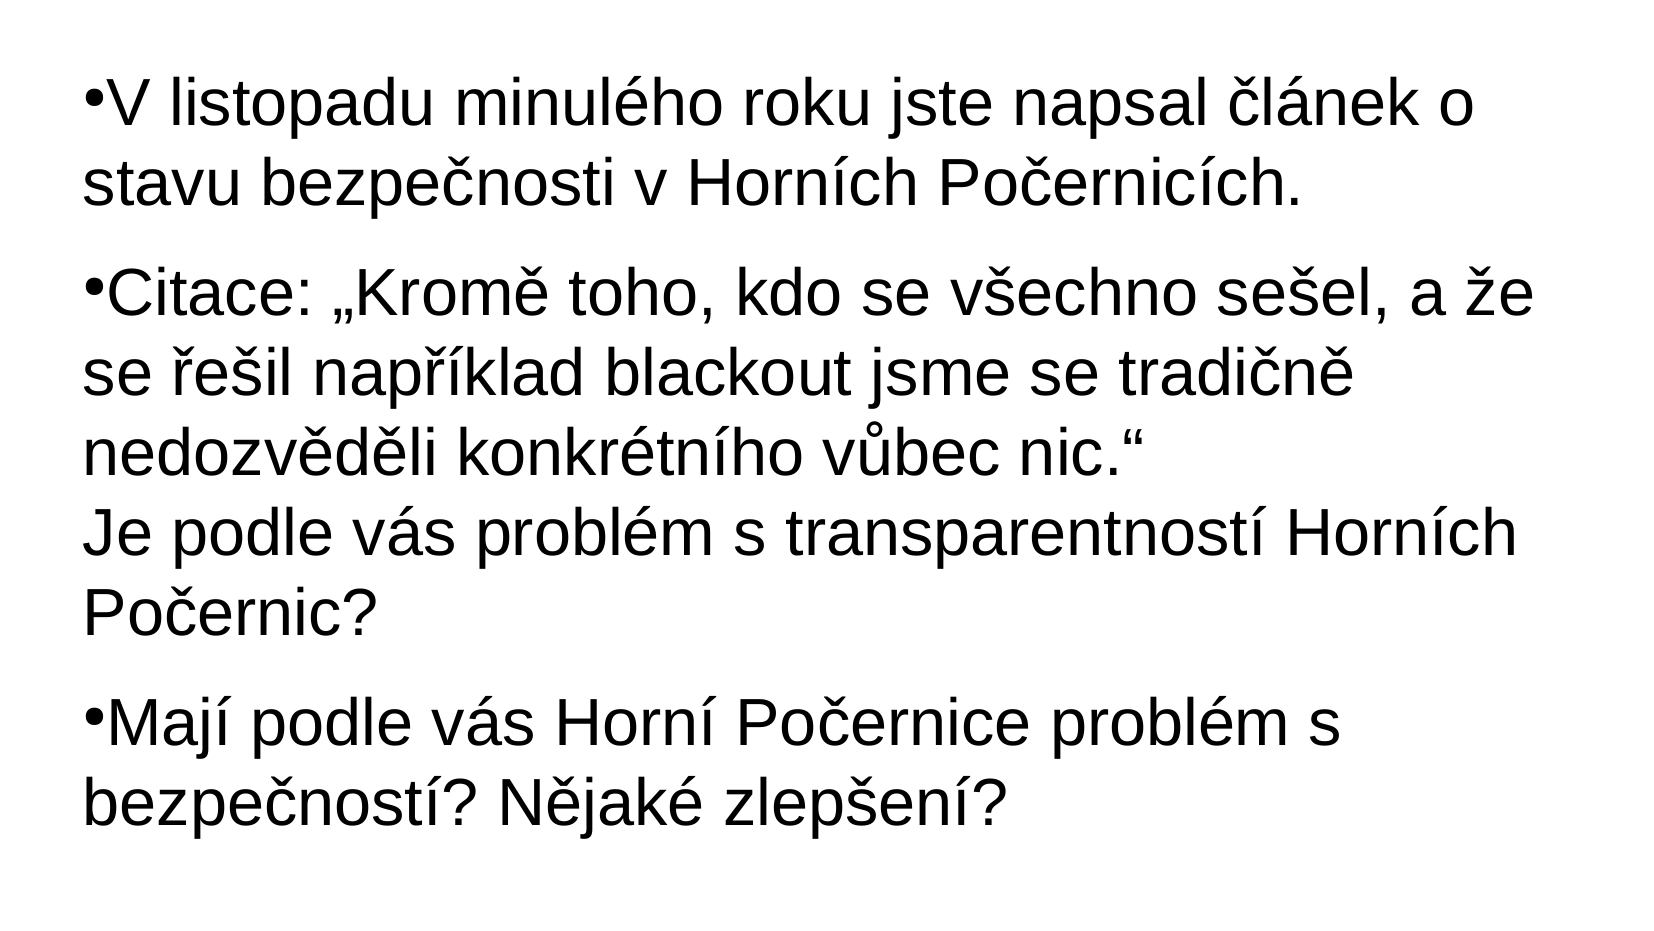

# V listopadu minulého roku jste napsal článek o stavu bezpečnosti v Horních Počernicích.
Citace: „Kromě toho, kdo se všechno sešel, a že se řešil například blackout jsme se tradičně nedozvěděli konkrétního vůbec nic.“
Je podle vás problém s transparentností Horních Počernic?
Mají podle vás Horní Počernice problém s bezpečností? Nějaké zlepšení?